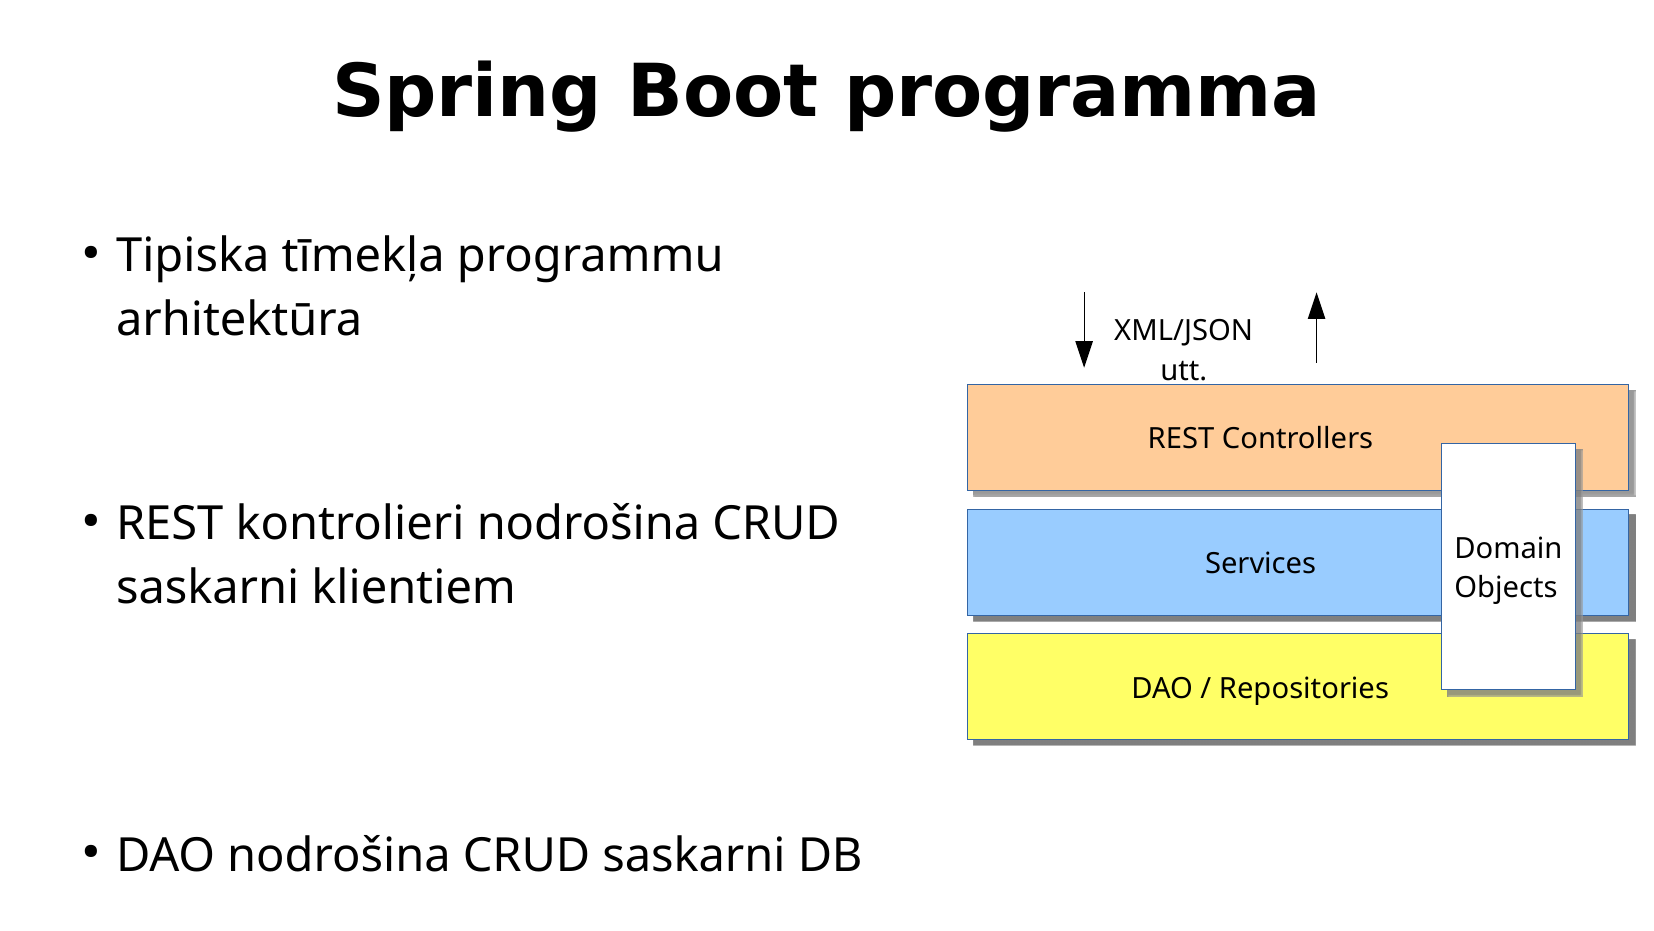

# Spring Boot programma
Tipiska tīmekļa programmu arhitektūra
REST kontrolieri nodrošina CRUD saskarni klientiem
DAO nodrošina CRUD saskarni DB
XML/JSON
utt.
REST Controllers
Domain
Objects
Services
DAO / Repositories